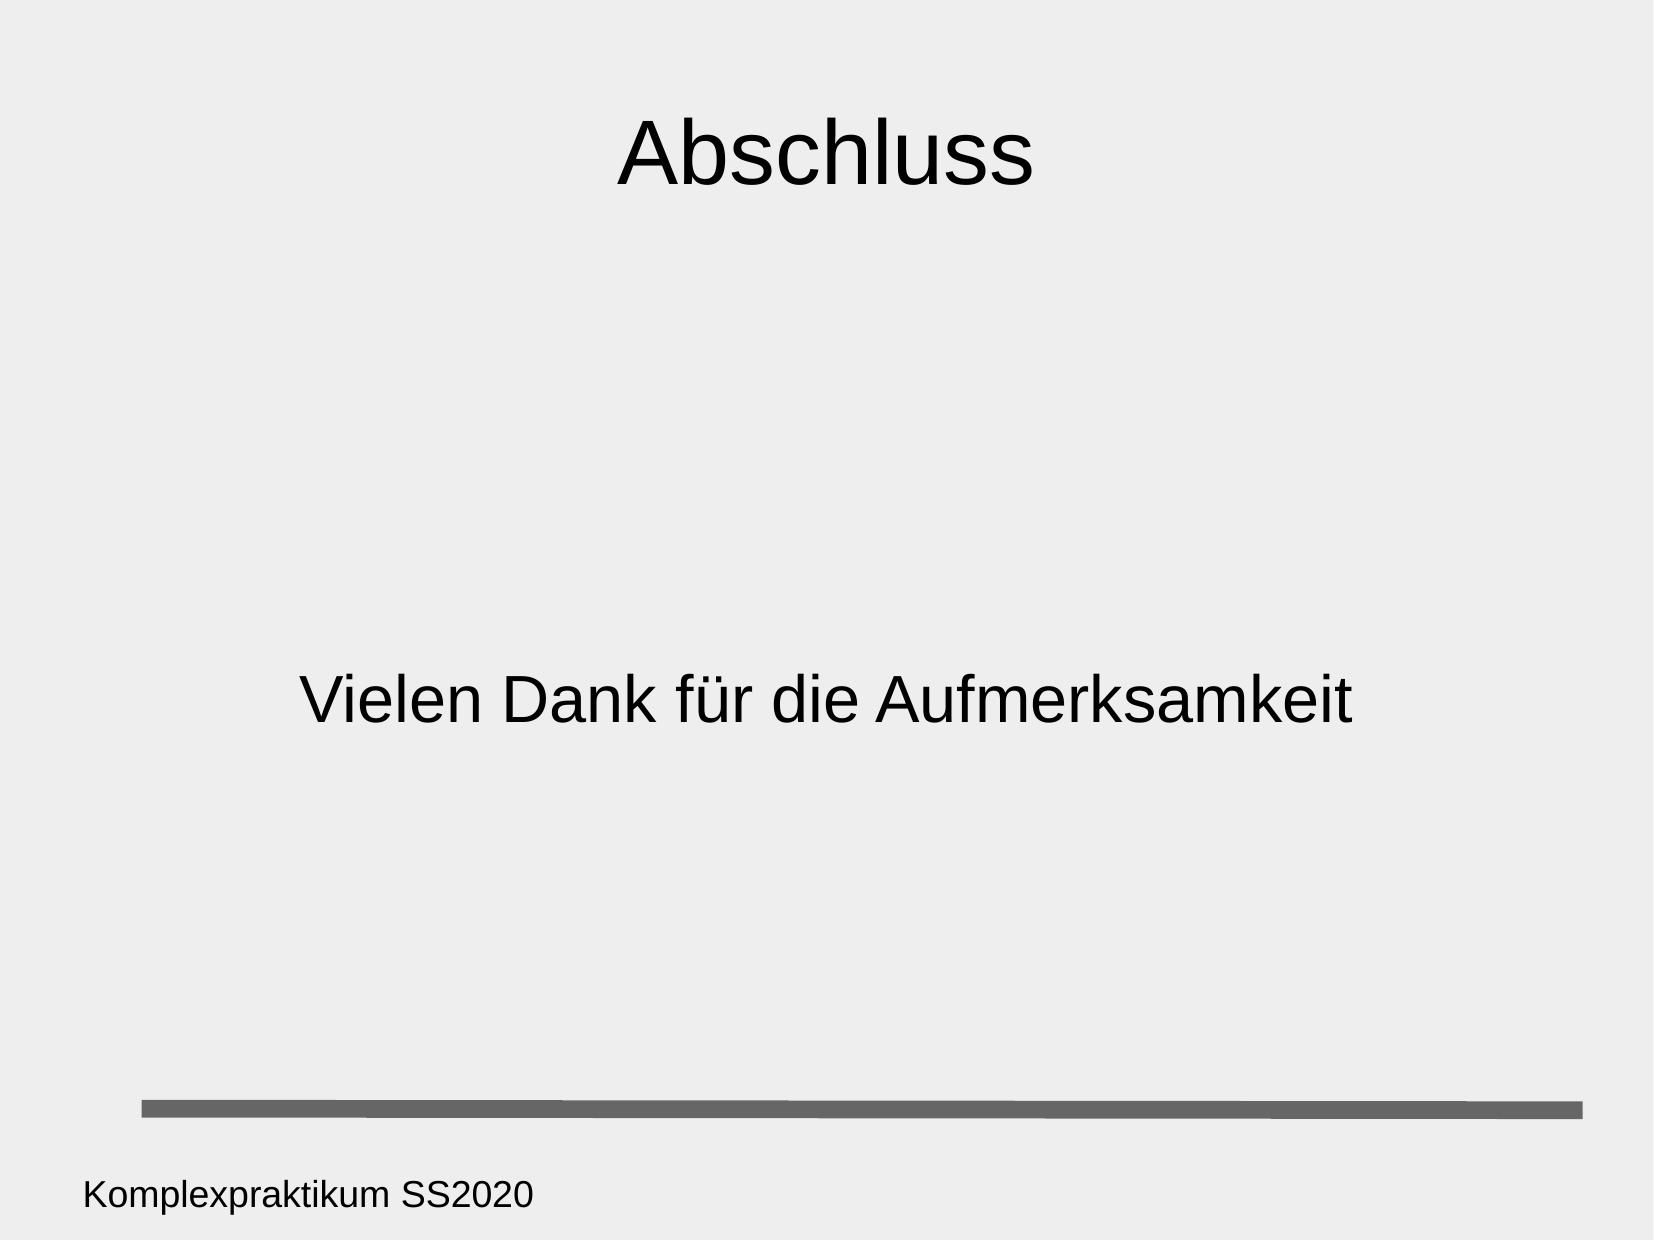

# Abschluss
Vielen Dank für die Aufmerksamkeit
Komplexpraktikum SS2020